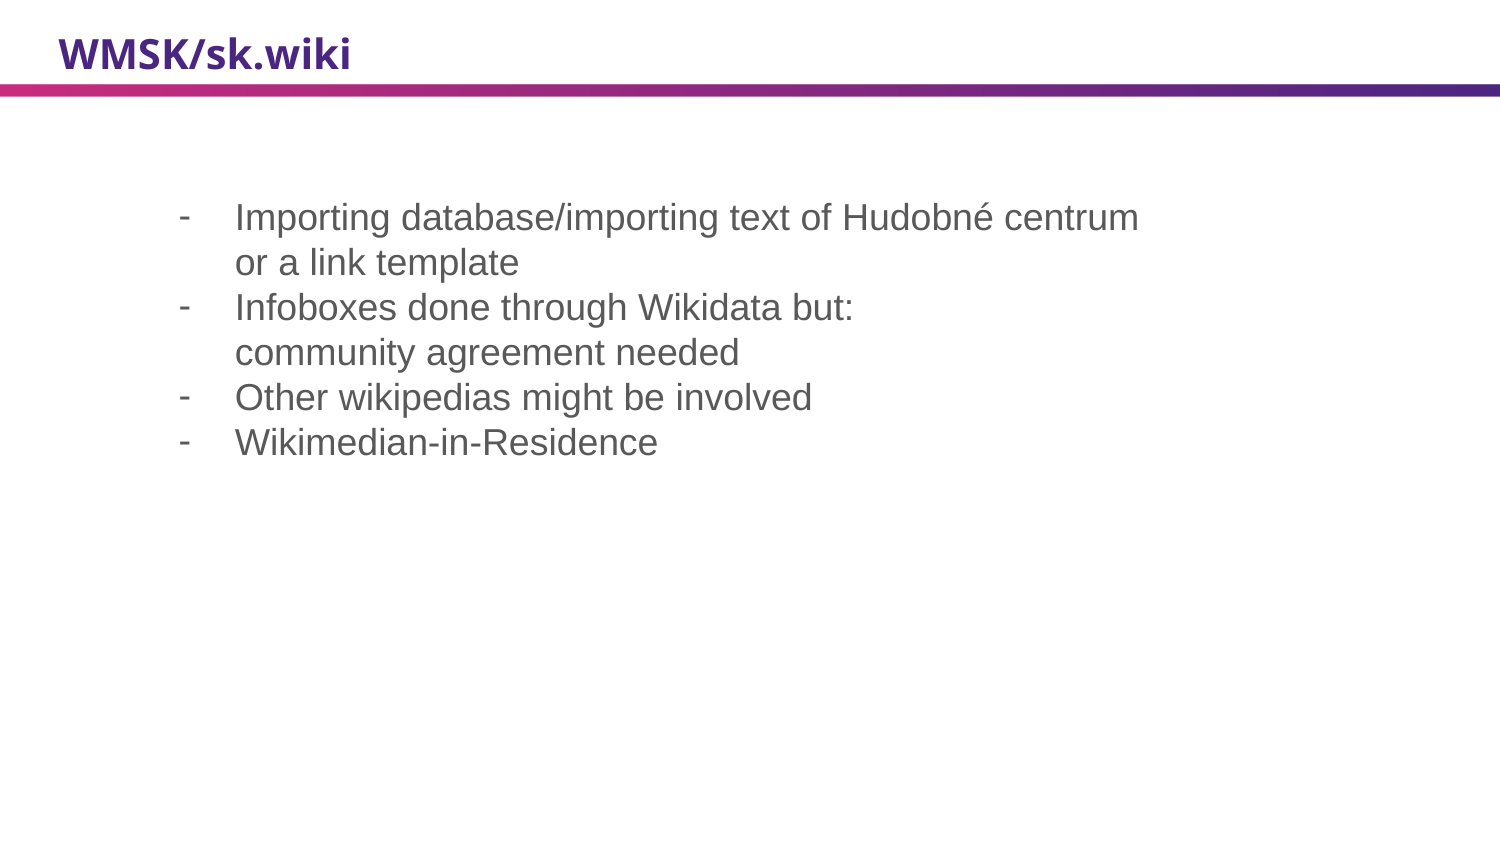

WMSK/sk.wiki
Importing database/importing text of Hudobné centrum
or a link template
Infoboxes done through Wikidata but:
community agreement needed
Other wikipedias might be involved
Wikimedian-in-Residence